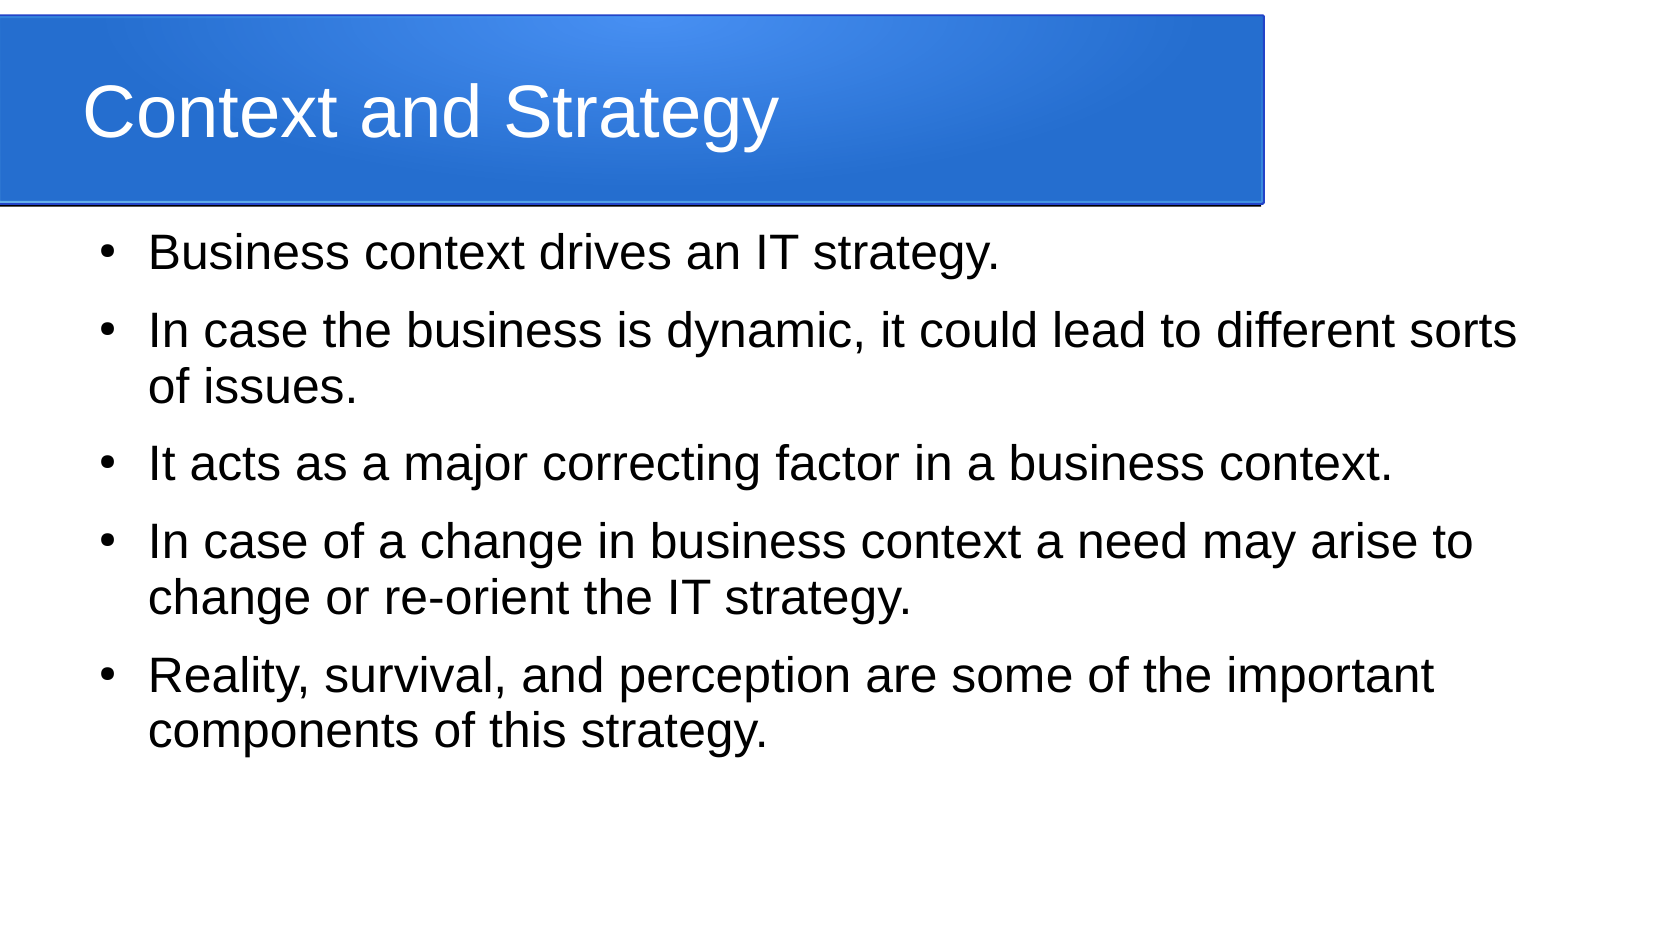

# Context and Strategy
Business context drives an IT strategy.
In case the business is dynamic, it could lead to different sorts of issues.
It acts as a major correcting factor in a business context.
In case of a change in business context a need may arise to change or re-orient the IT strategy.
Reality, survival, and perception are some of the important components of this strategy.